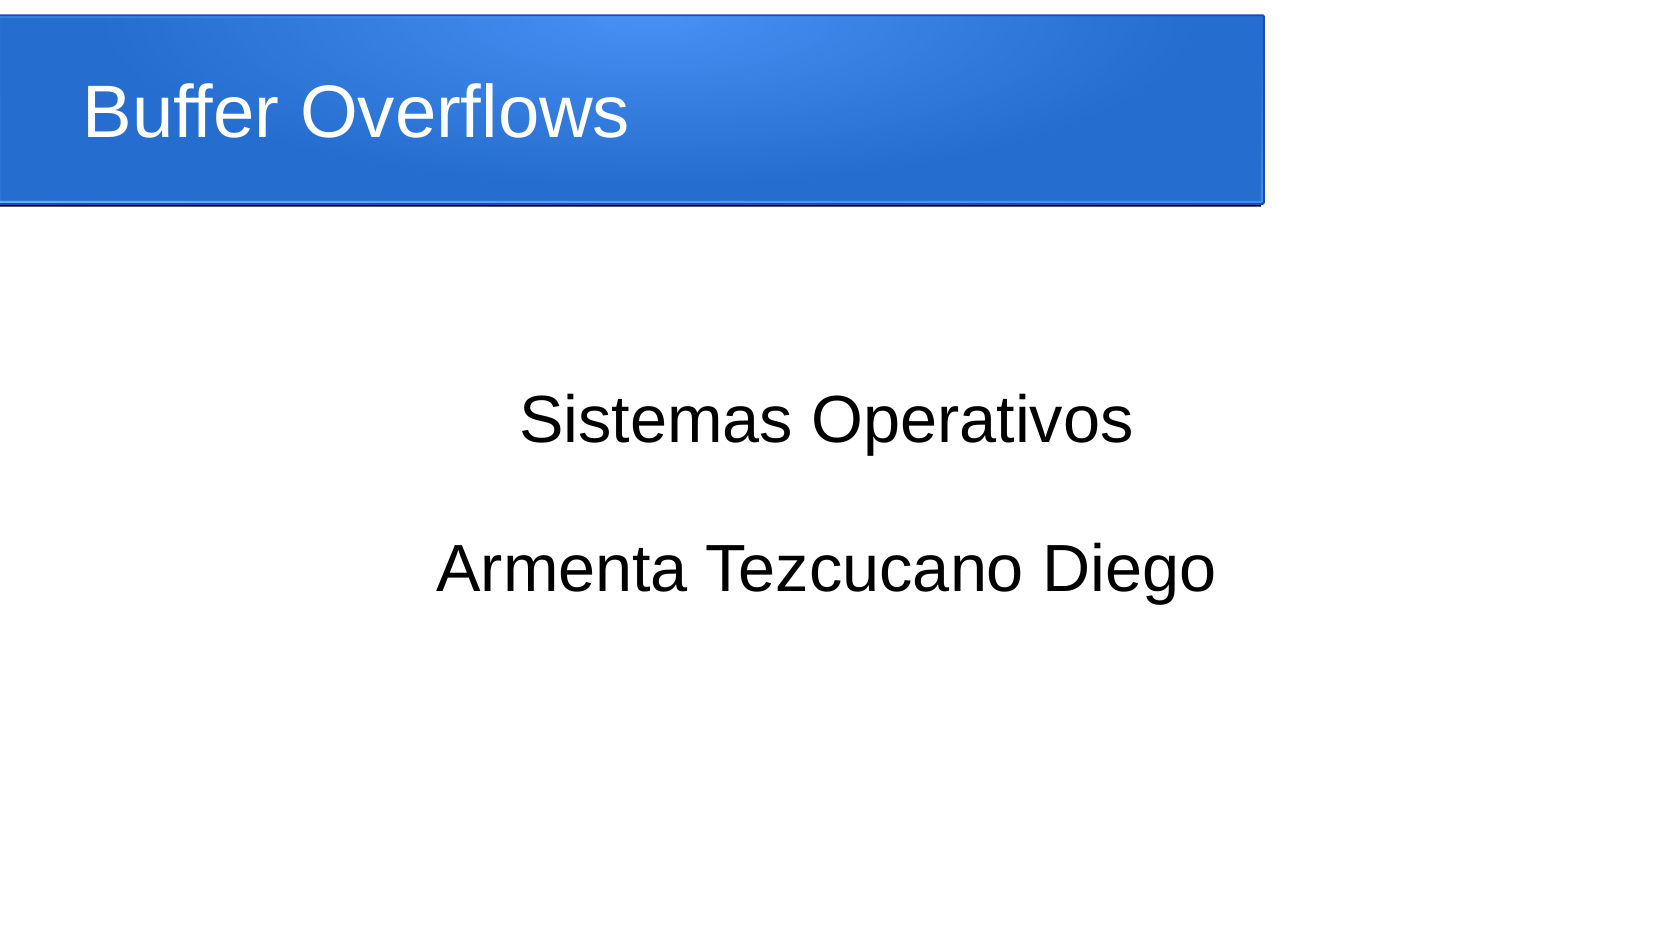

# Buffer Overflows
Sistemas Operativos
Armenta Tezcucano Diego